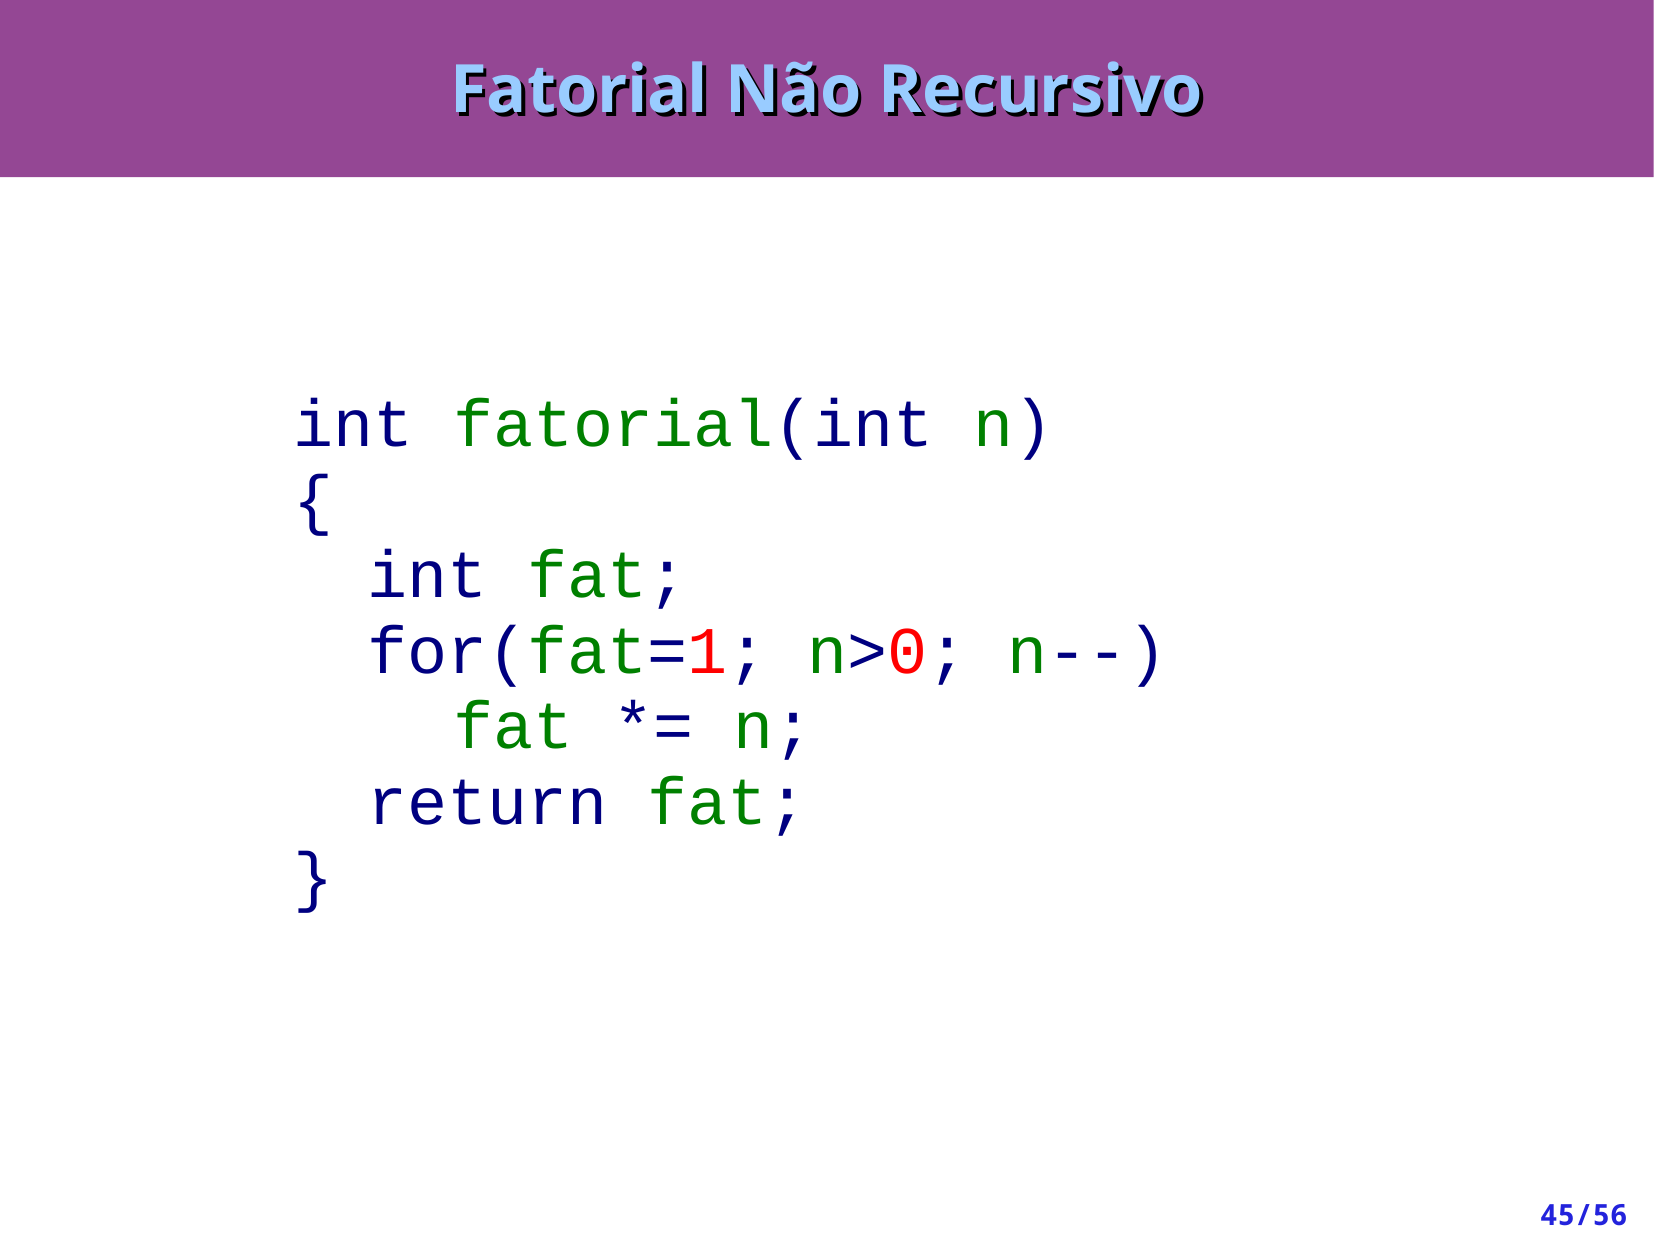

# Fatorial Não Recursivo
int fatorial(int n)
{
	int fat;
	for(fat=1; n>0; n--)
 fat *= n;
	return fat;
}
45